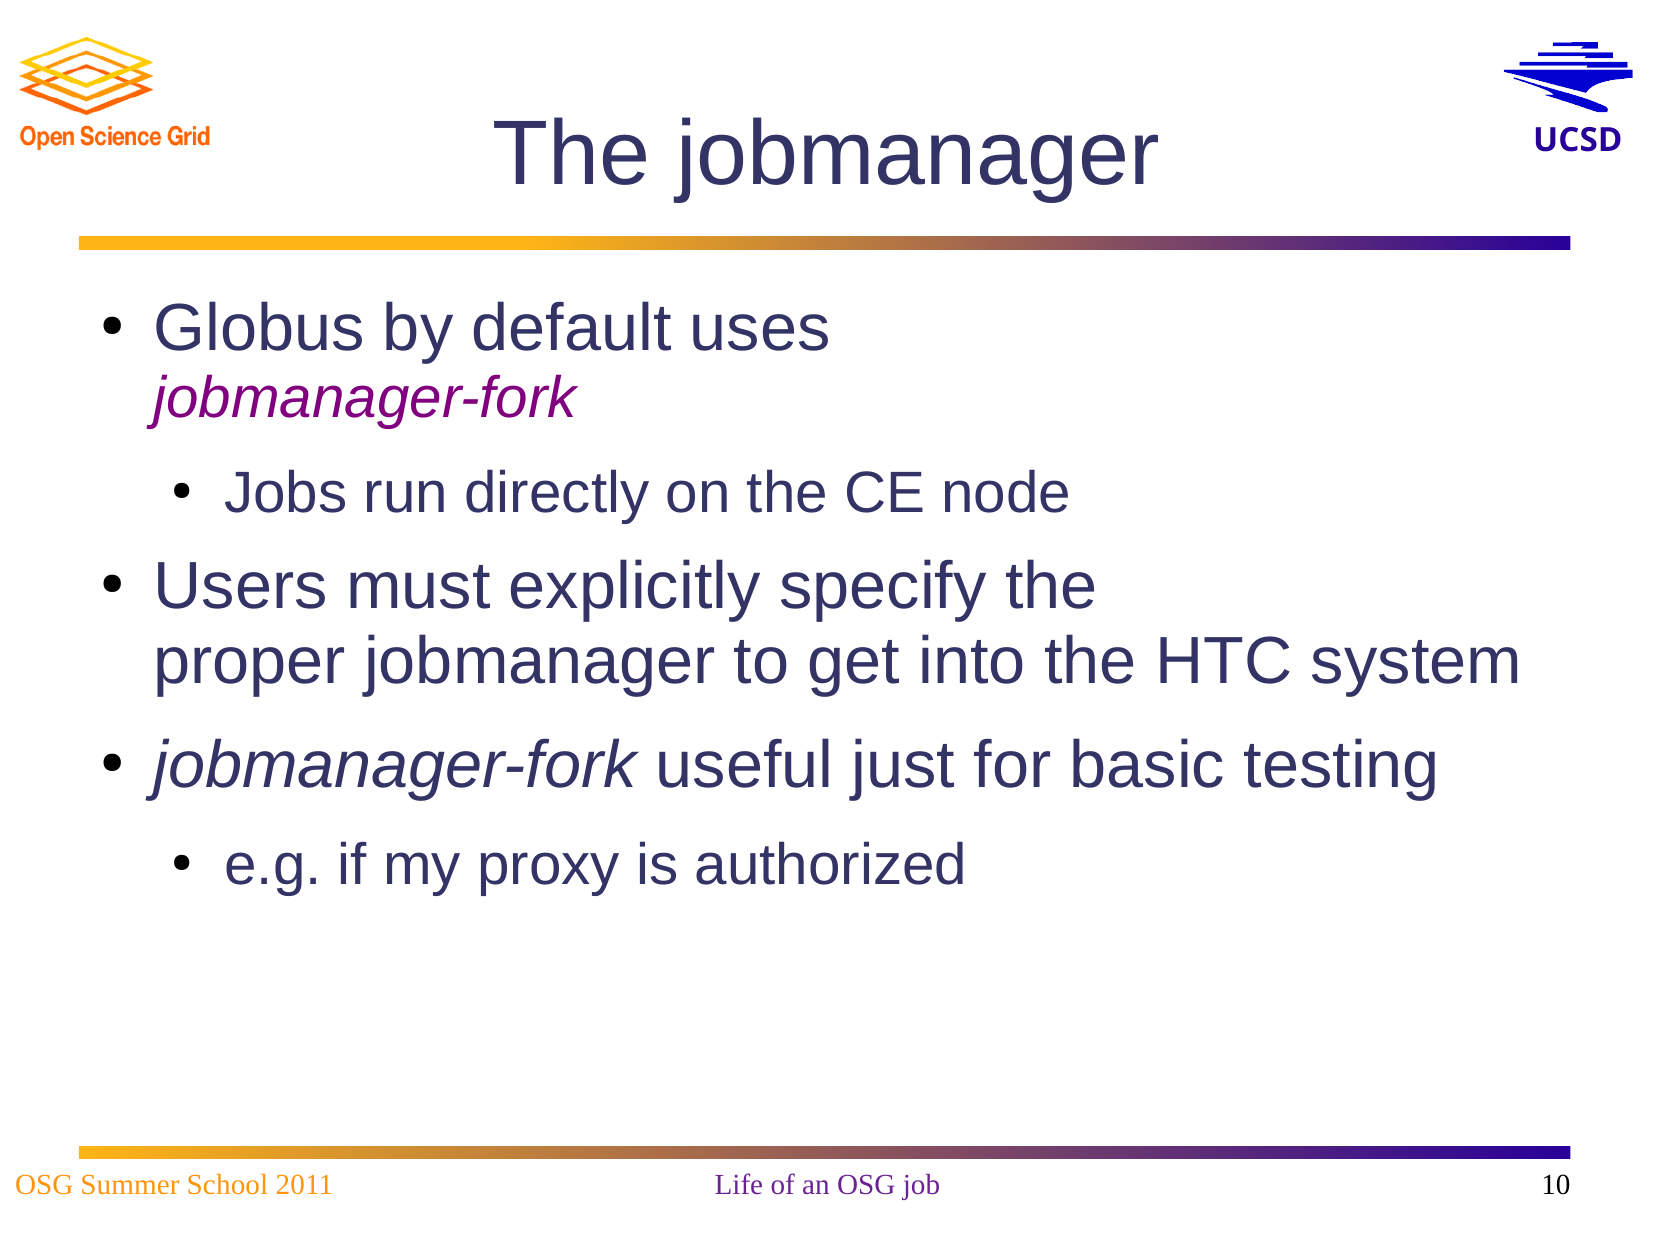

# The jobmanager
Globus by default uses
jobmanager-fork
Jobs run directly on the CE node
Users must explicitly specify the proper jobmanager to get into the HTC system
jobmanager-fork useful just for basic testing
e.g. if my proxy is authorized
OSG Summer School 2011
Life of an OSG job
10